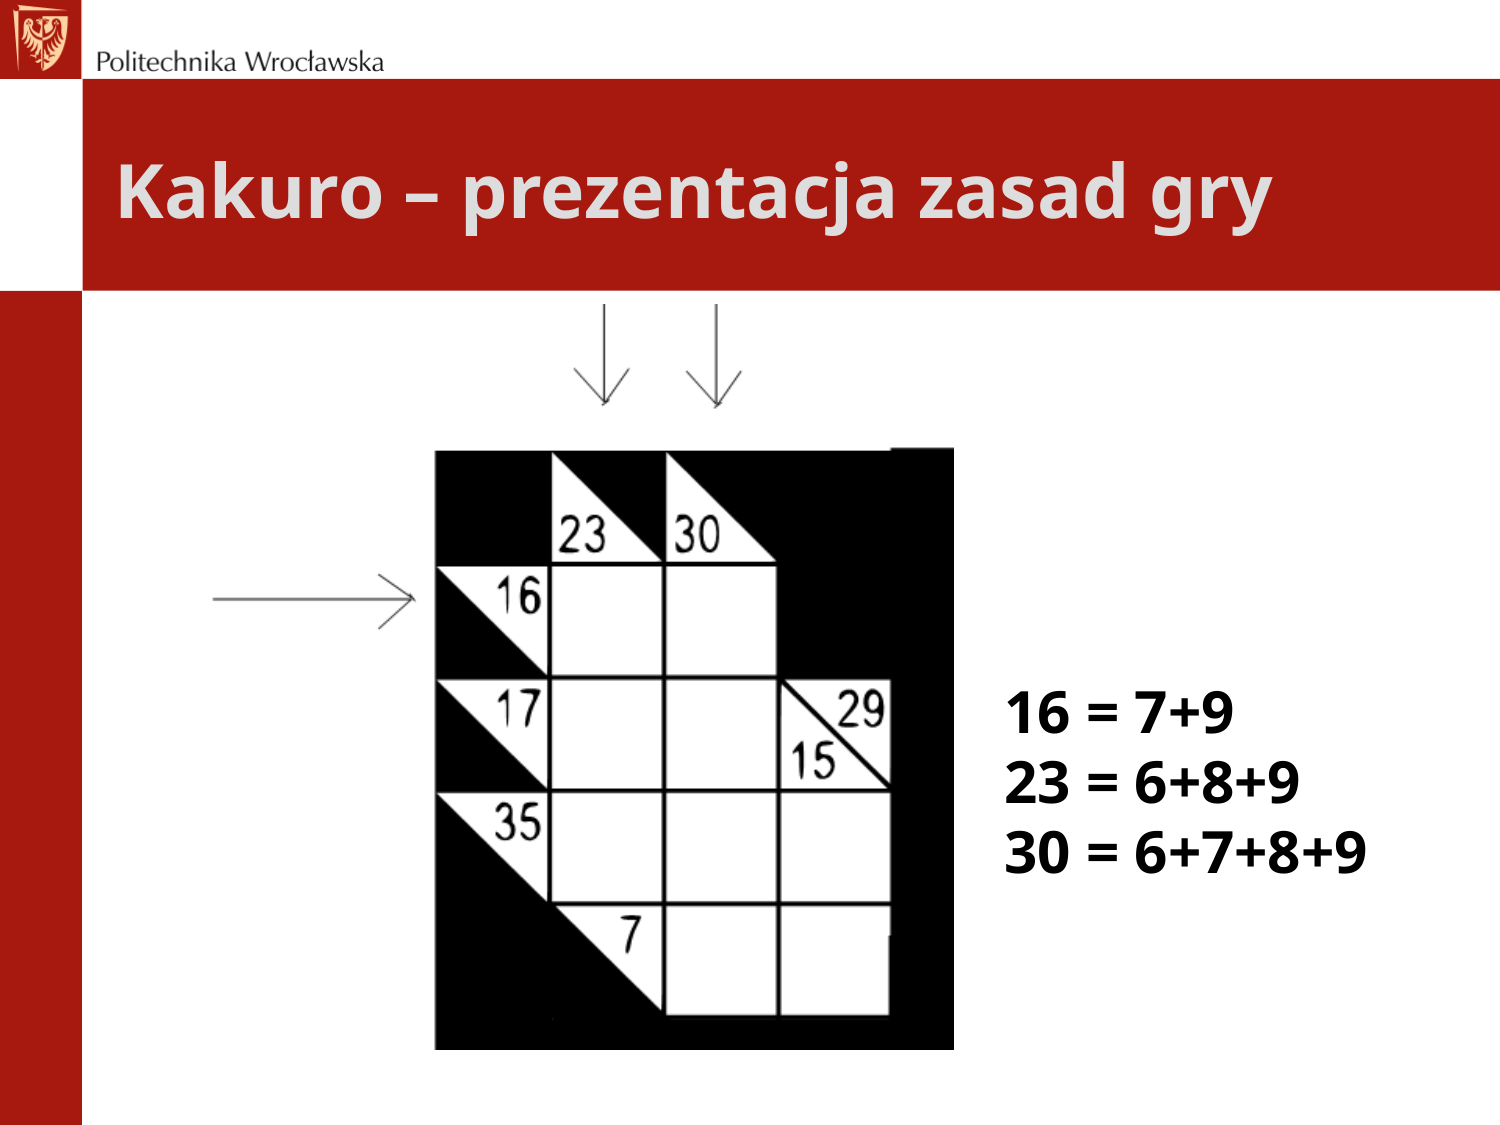

Kakuro – prezentacja zasad gry
16 = 7+9
23 = 6+8+9
30 = 6+7+8+9